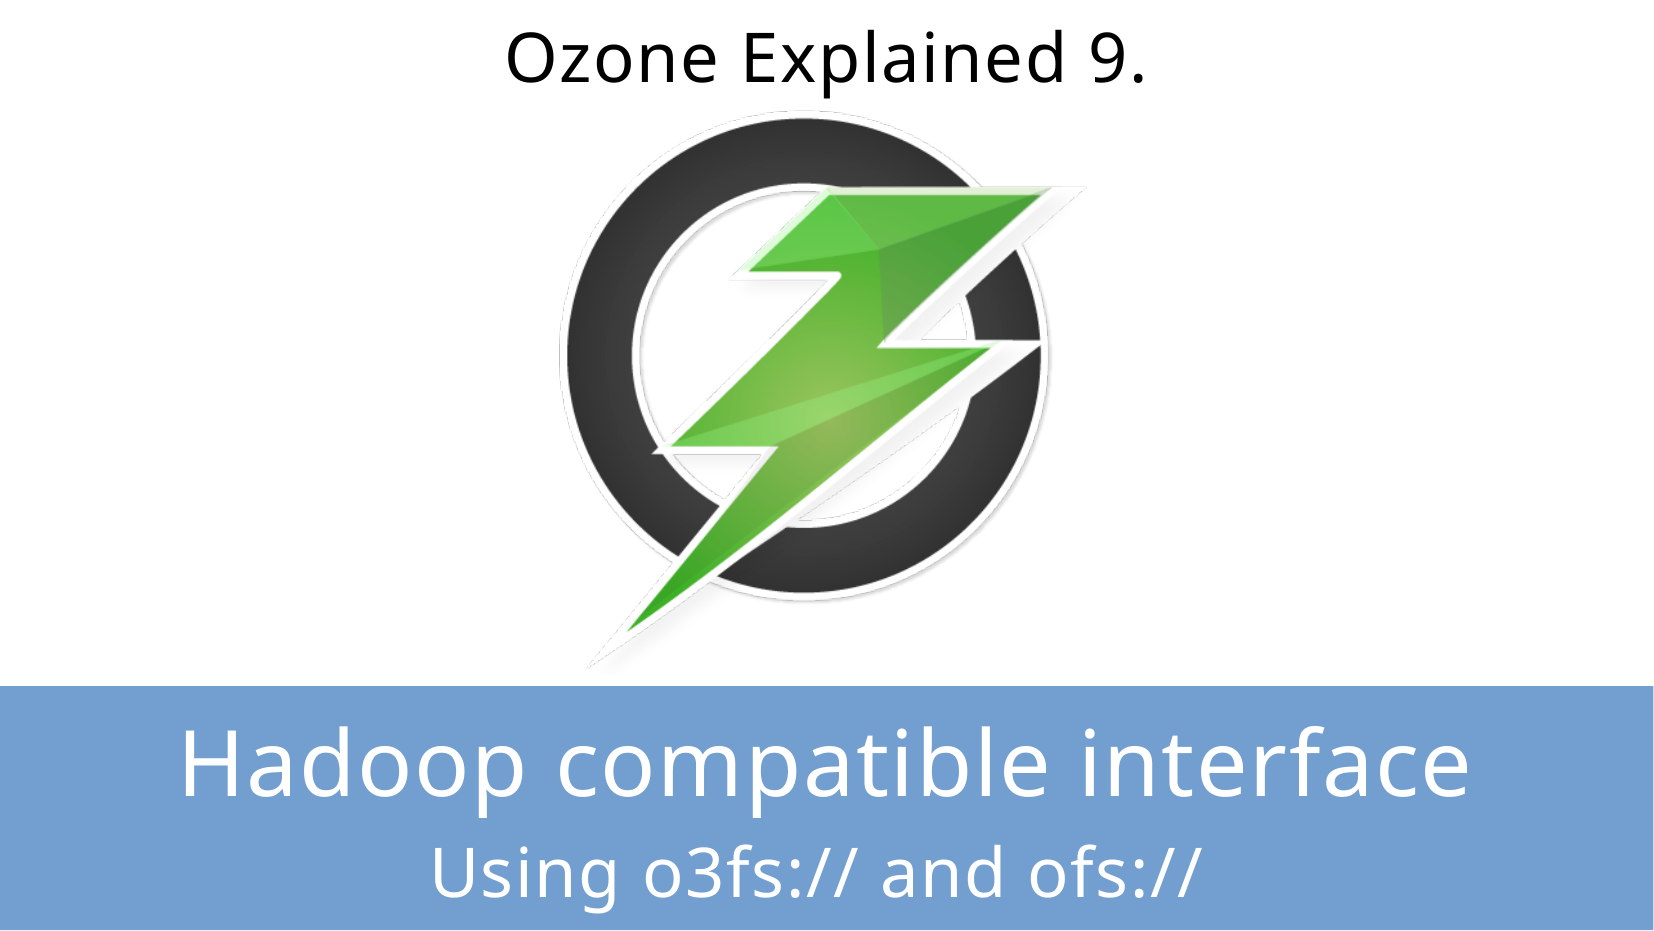

# Ozone Explained 9.
Hadoop compatible interface
Using o3fs:// and ofs://